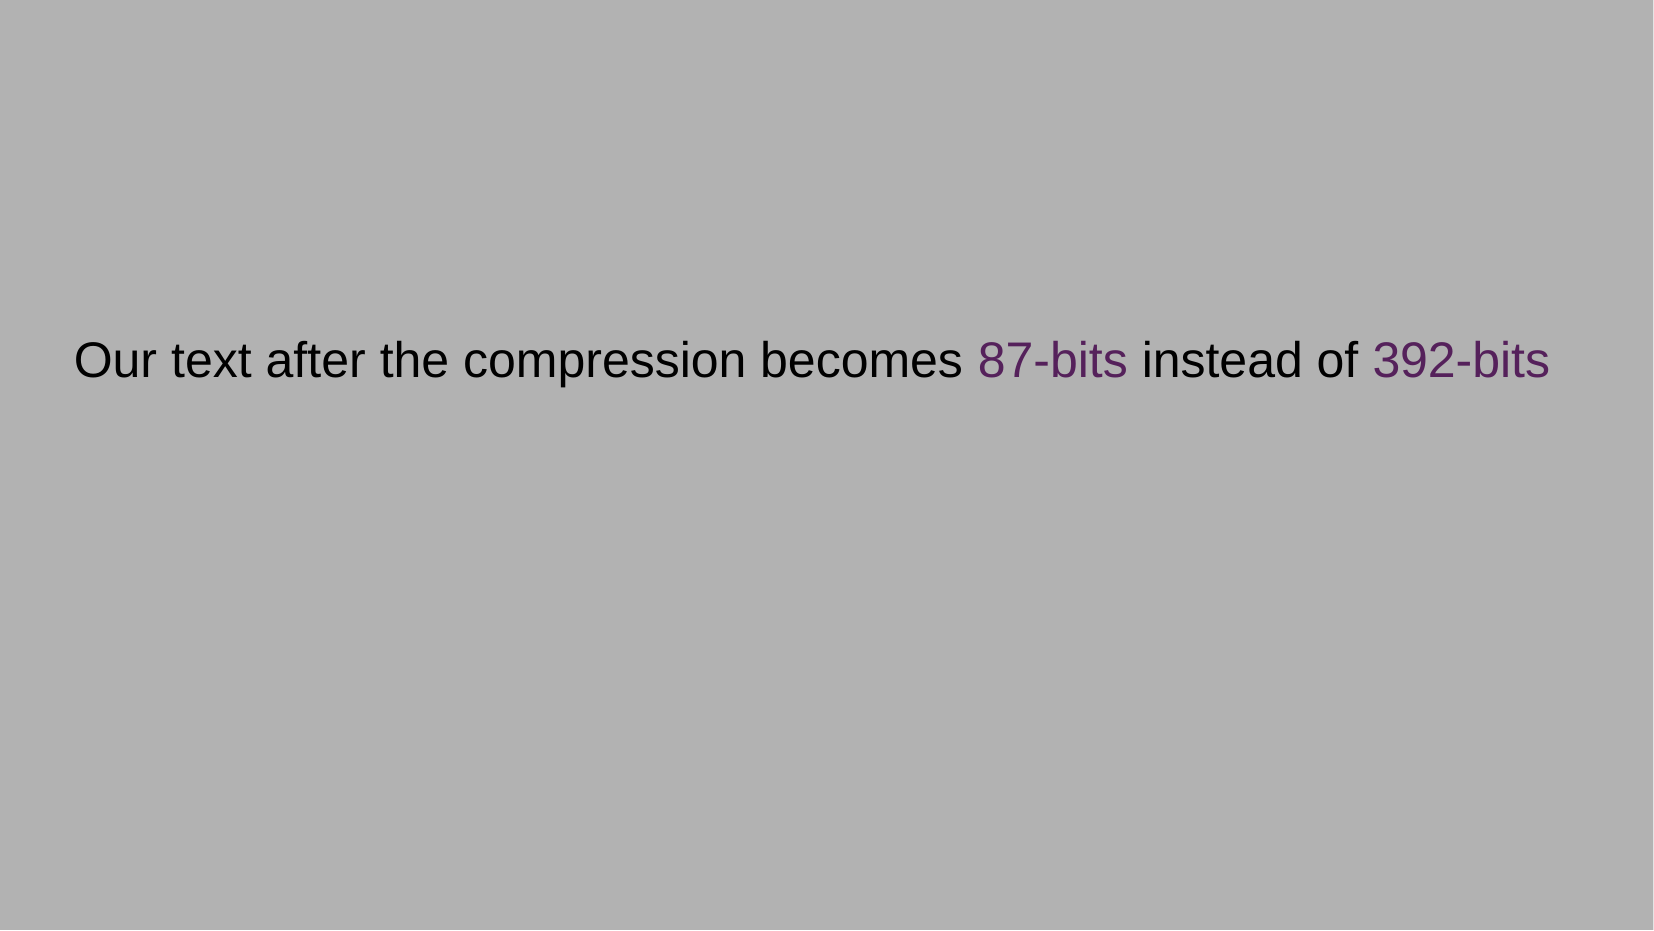

Our text after the compression becomes 87-bits instead of 392-bits